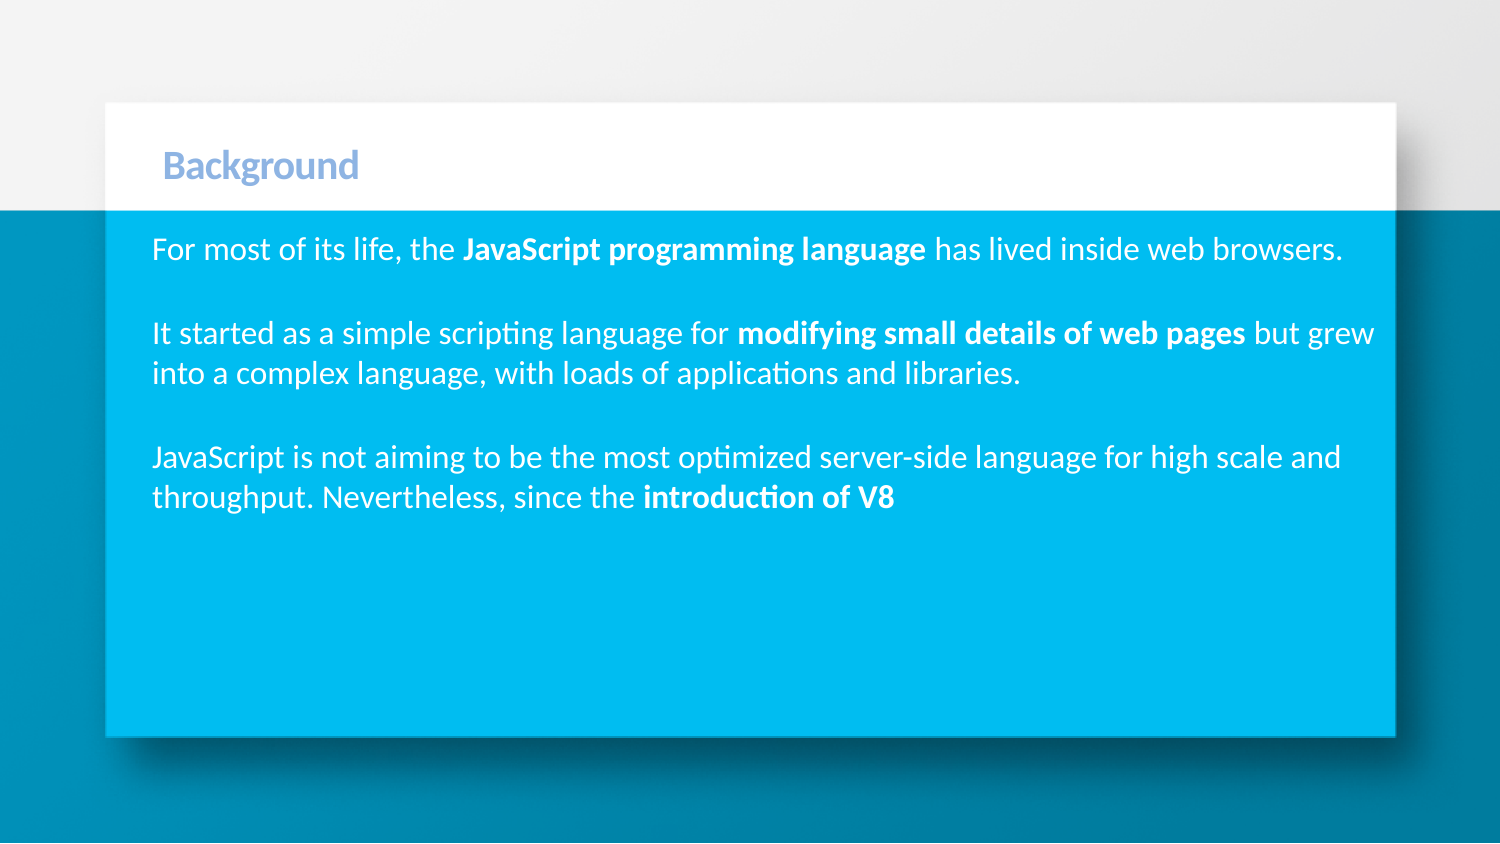

# Background
For most of its life, the JavaScript programming language has lived inside web browsers.
It started as a simple scripting language for modifying small details of web pages but grew into a complex language, with loads of applications and libraries.
JavaScript is not aiming to be the most optimized server-side language for high scale and throughput. Nevertheless, since the introduction of V8
Naveed Rana
2